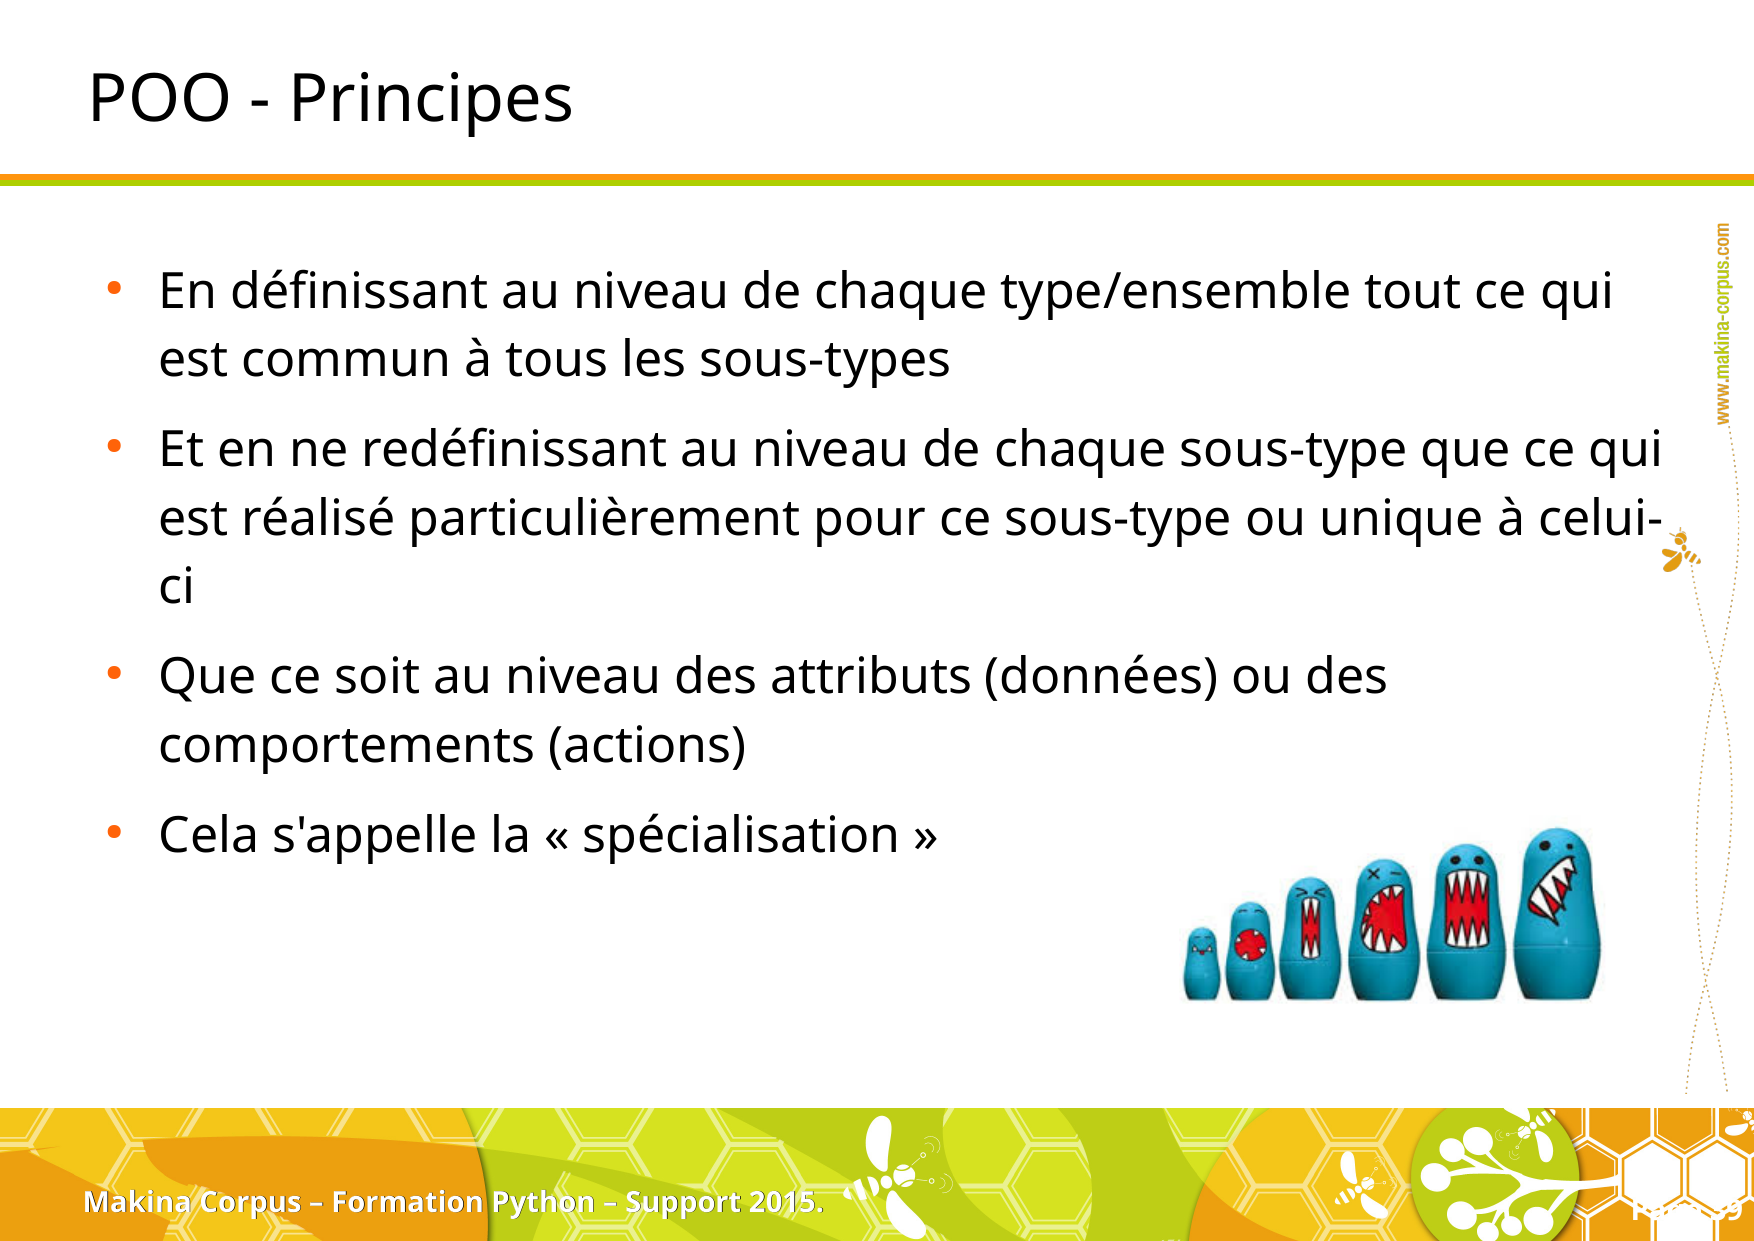

# POO - Principes
En définissant au niveau de chaque type/ensemble tout ce qui est commun à tous les sous-types
Et en ne redéfinissant au niveau de chaque sous-type que ce qui est réalisé particulièrement pour ce sous-type ou unique à celui-ci
Que ce soit au niveau des attributs (données) ou des comportements (actions)
Cela s'appelle la « spécialisation »
tesg
39